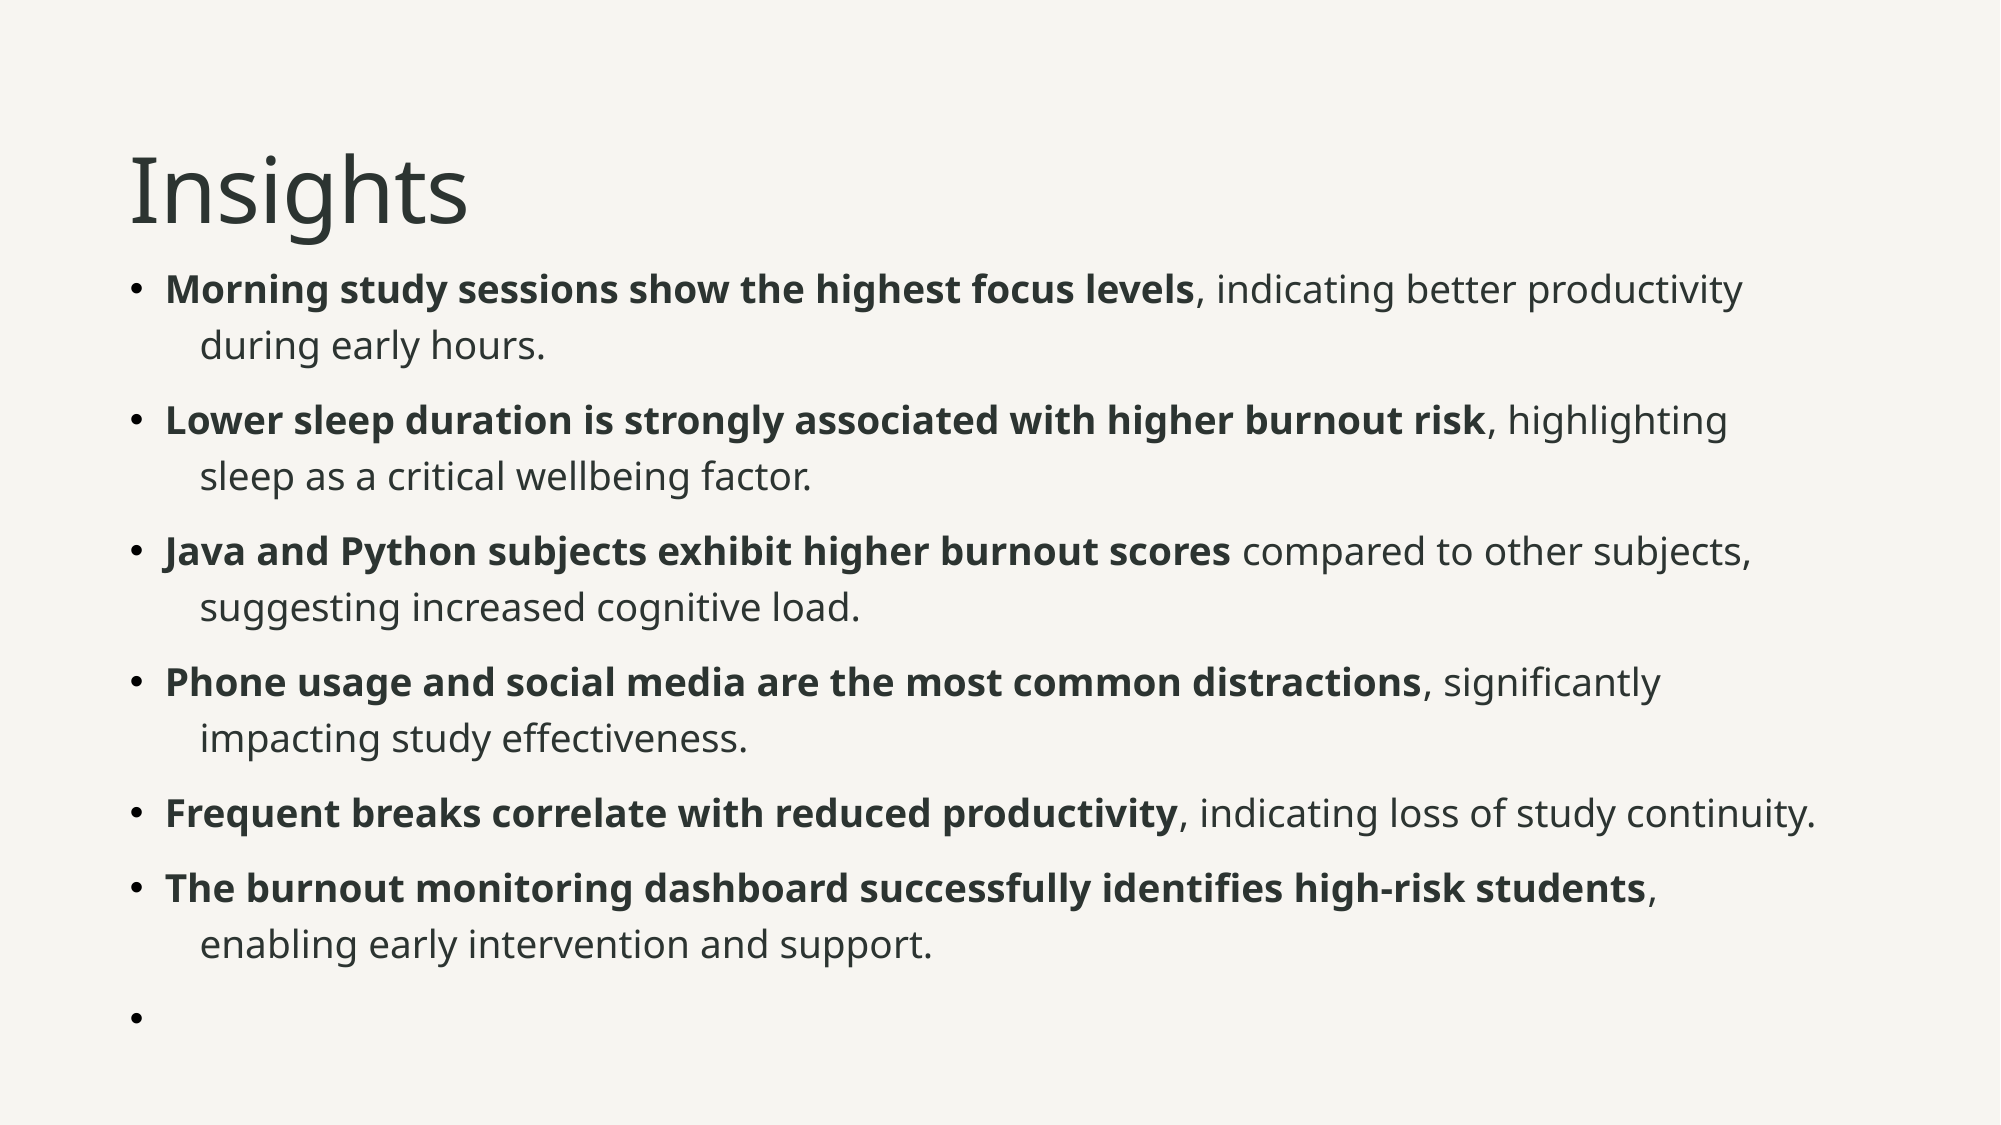

# Insights
Morning study sessions show the highest focus levels, indicating better productivity during early hours.
Lower sleep duration is strongly associated with higher burnout risk, highlighting sleep as a critical wellbeing factor.
Java and Python subjects exhibit higher burnout scores compared to other subjects, suggesting increased cognitive load.
Phone usage and social media are the most common distractions, significantly impacting study effectiveness.
Frequent breaks correlate with reduced productivity, indicating loss of study continuity.
The burnout monitoring dashboard successfully identifies high-risk students, enabling early intervention and support.